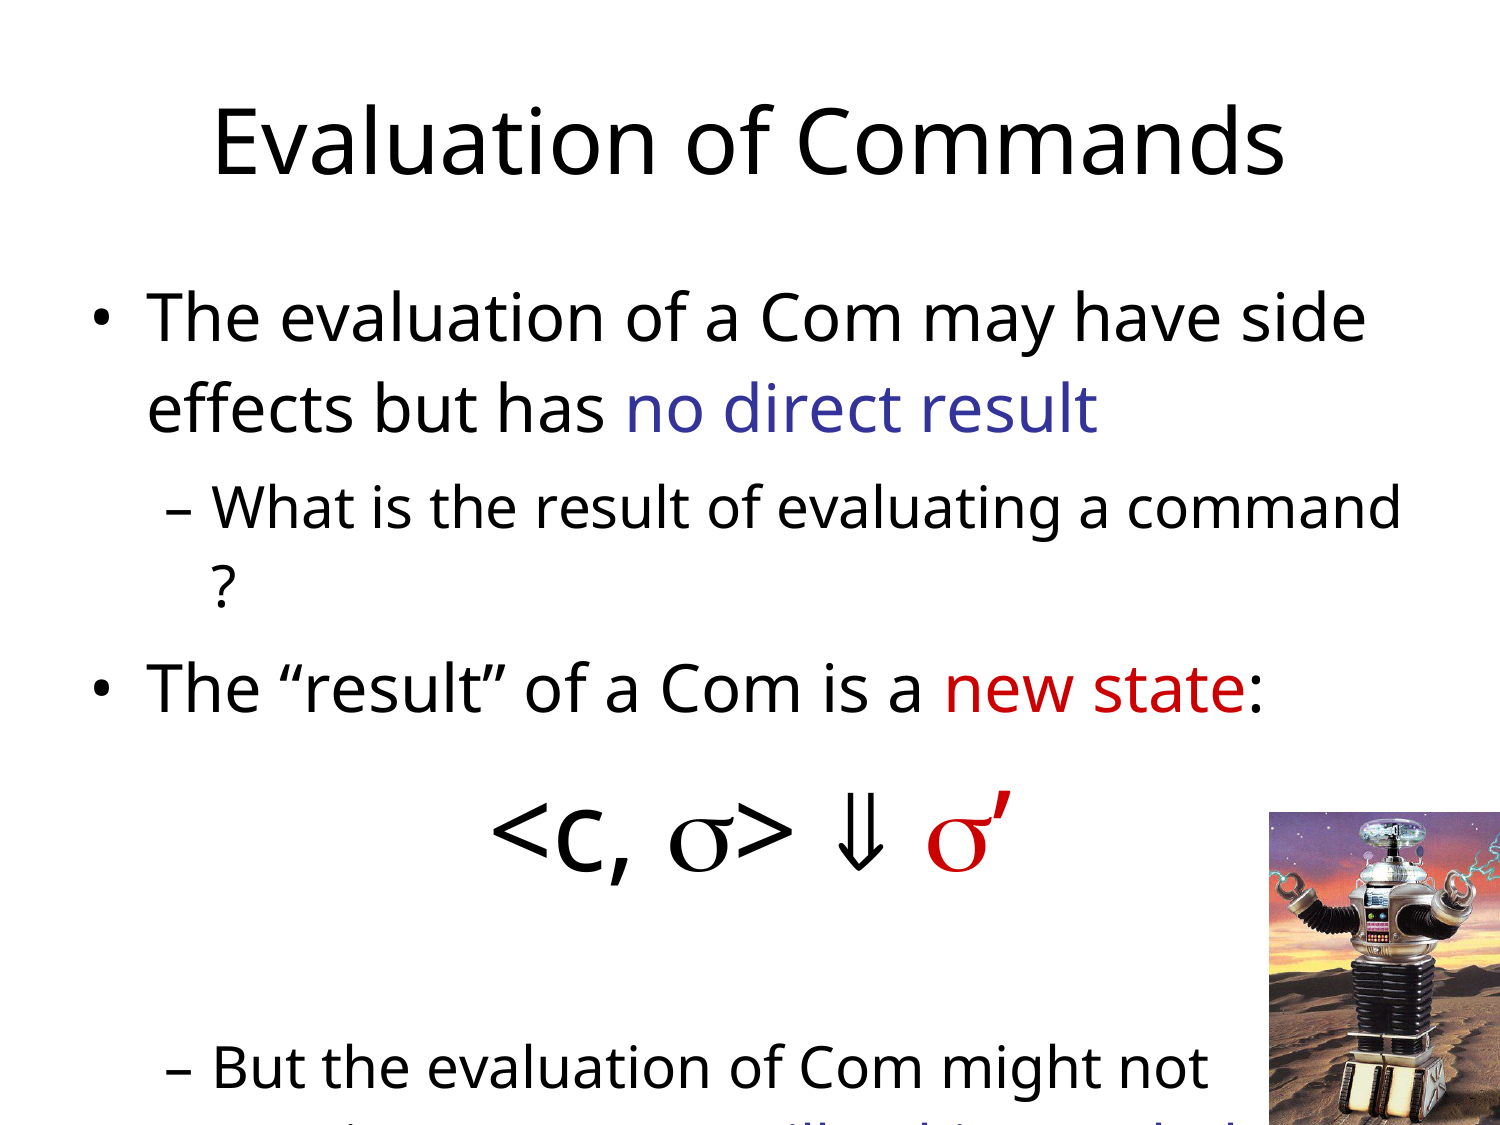

# Evaluation of Commands
The evaluation of a Com may have side effects but has no direct result
What is the result of evaluating a command ?
The “result” of a Com is a new state:
<c, >  ’
But the evaluation of Com might not terminate! Danger Will Robinson! (huh?)
37